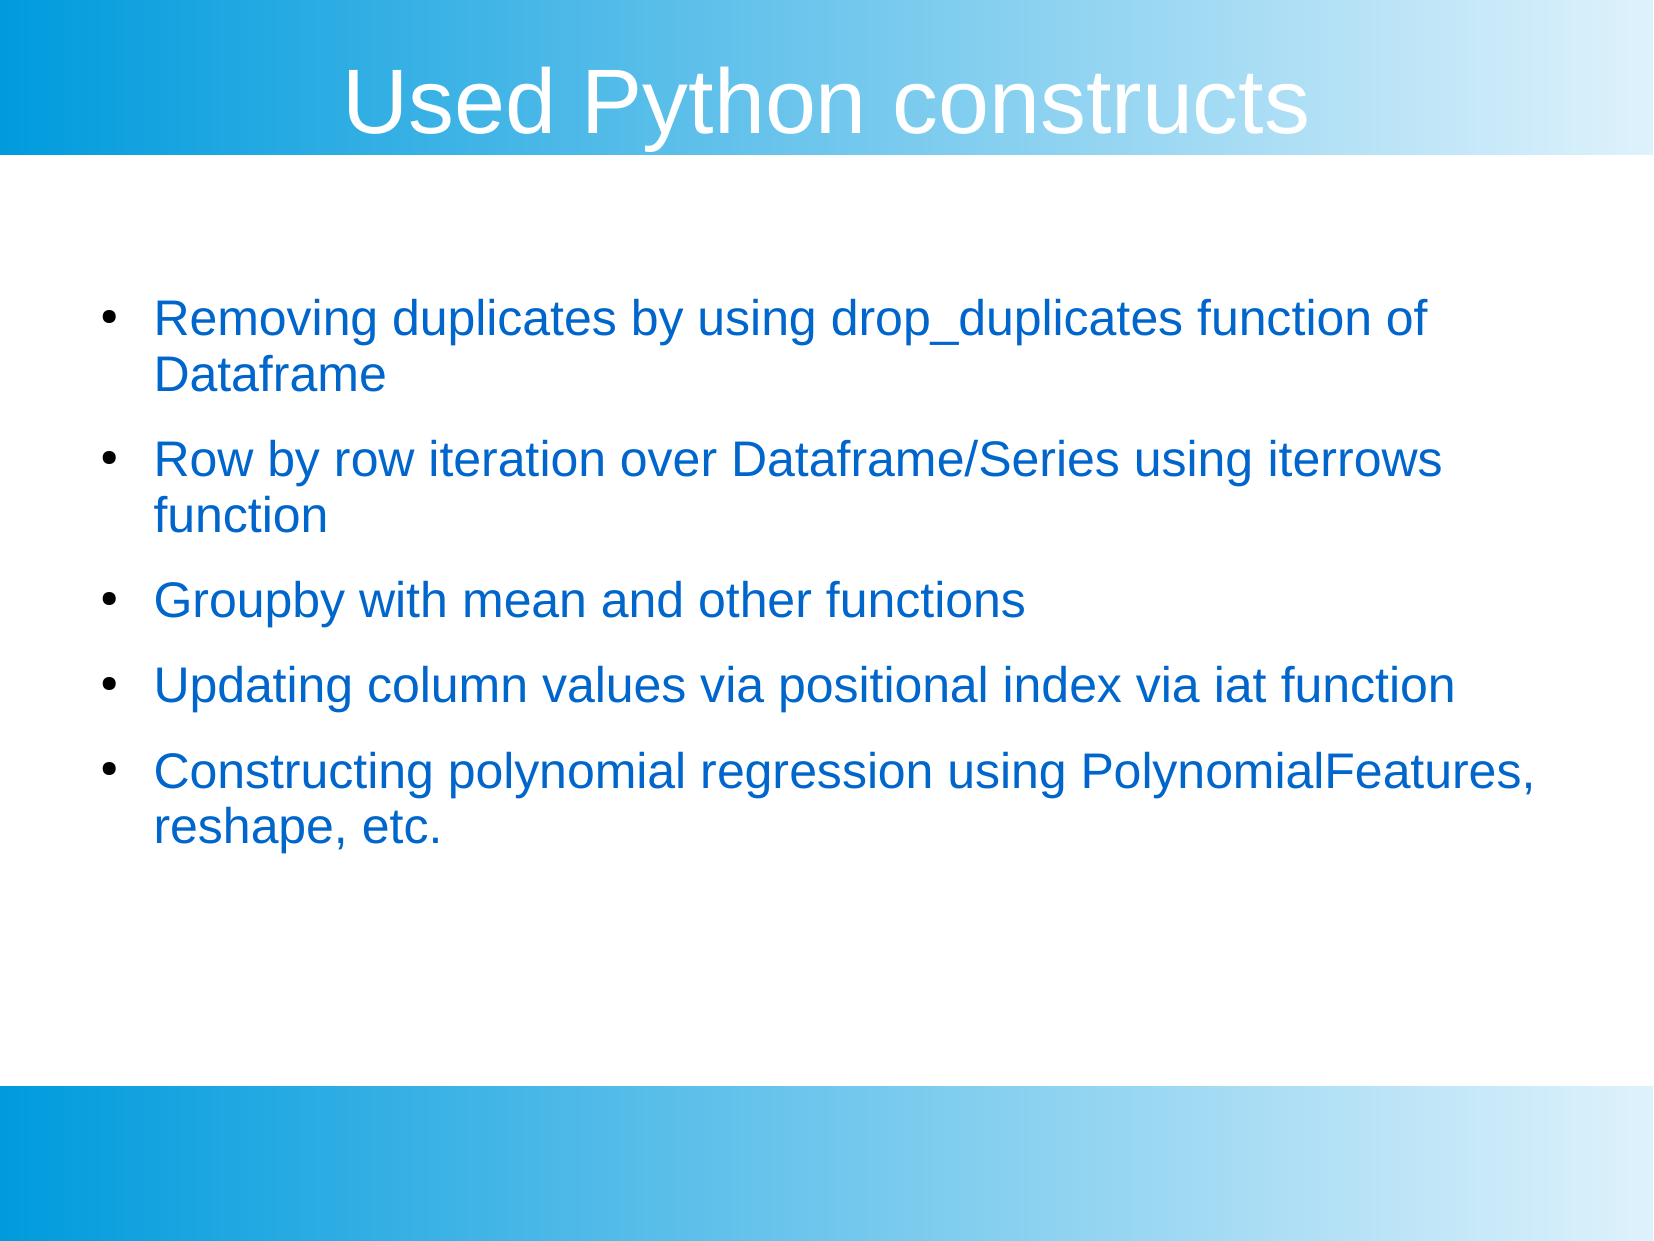

# Used Python constructs
Removing duplicates by using drop_duplicates function of Dataframe
Row by row iteration over Dataframe/Series using iterrows function
Groupby with mean and other functions
Updating column values via positional index via iat function
Constructing polynomial regression using PolynomialFeatures, reshape, etc.